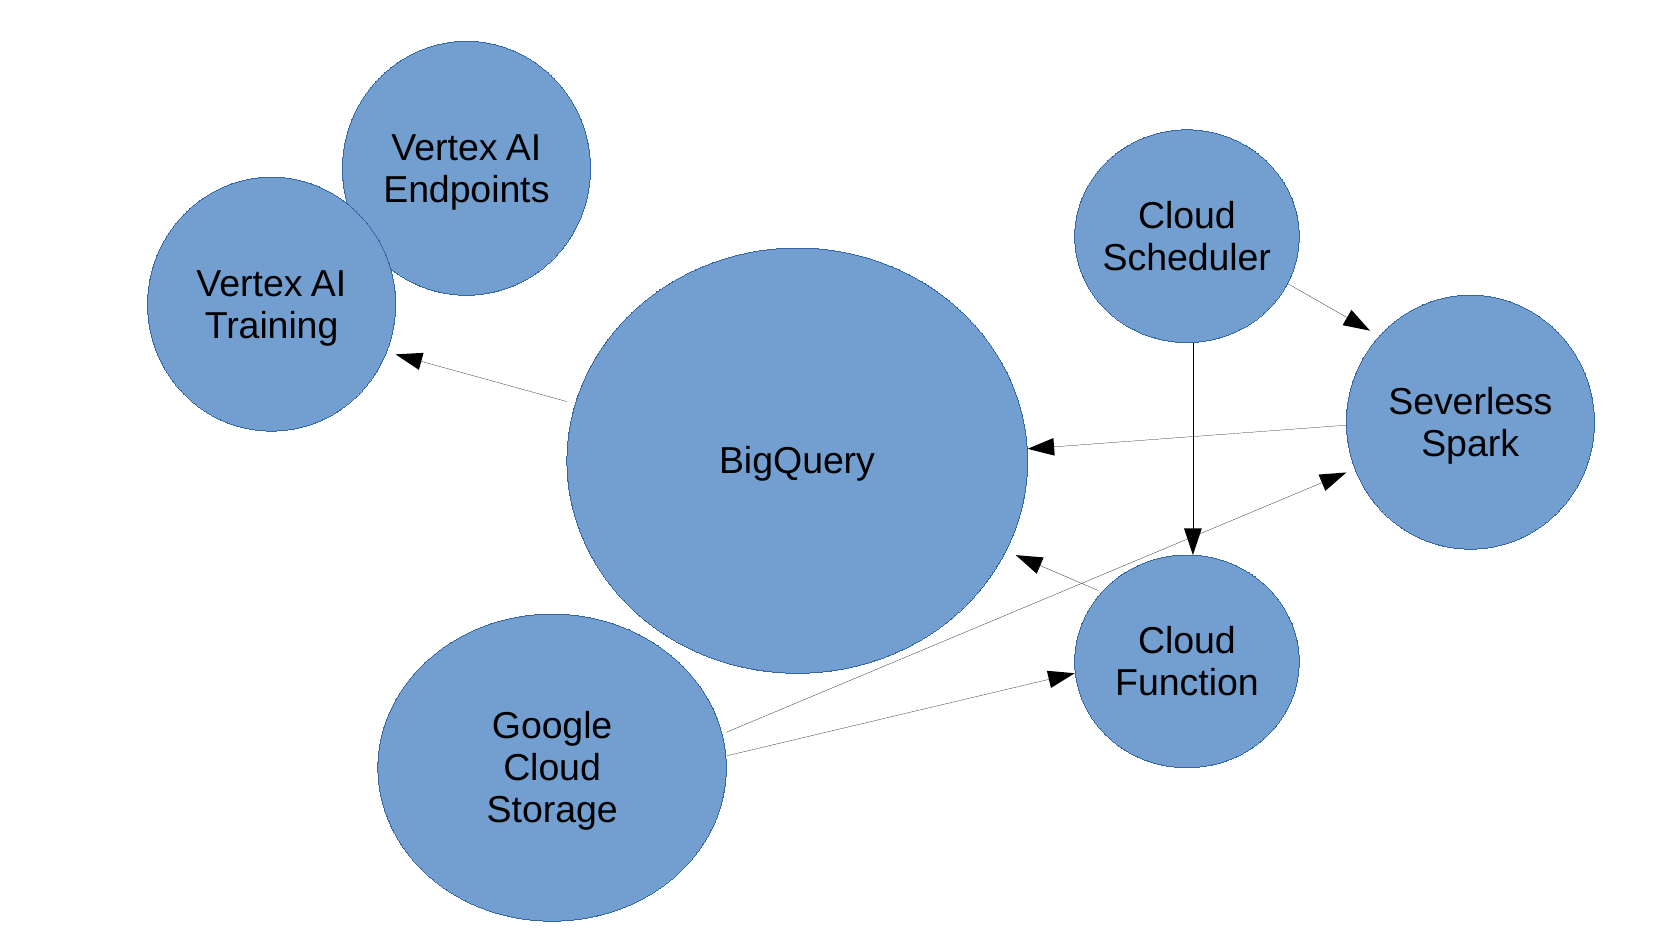

Vertex AI
Endpoints
Cloud
Scheduler
Vertex AI
Training
BigQuery
Severless
Spark
Cloud
Function
Google
Cloud
Storage